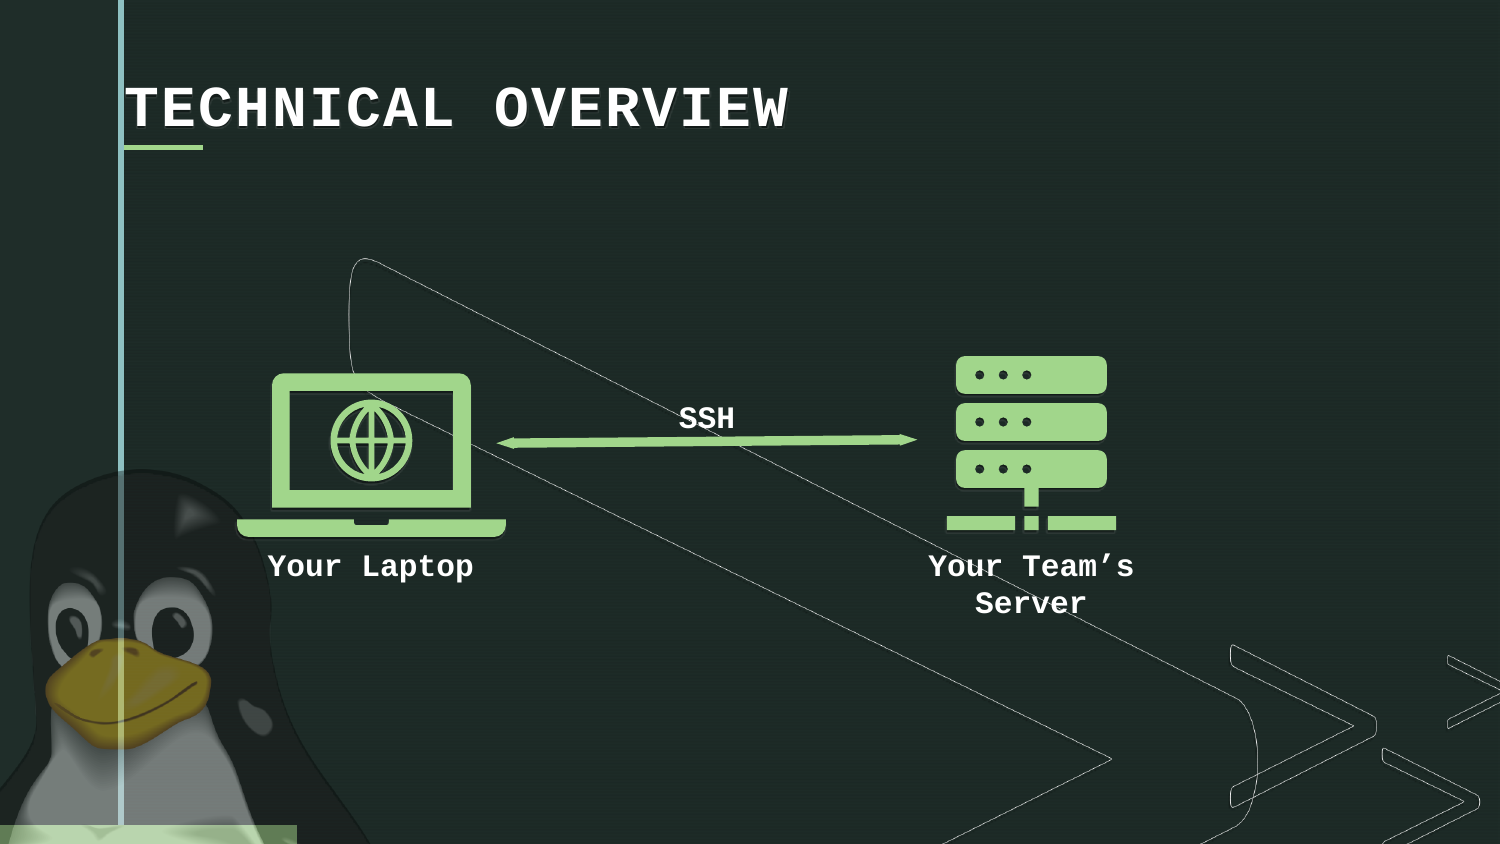

Technical Overview
#
SSH
Your Laptop
Your Team’s Server